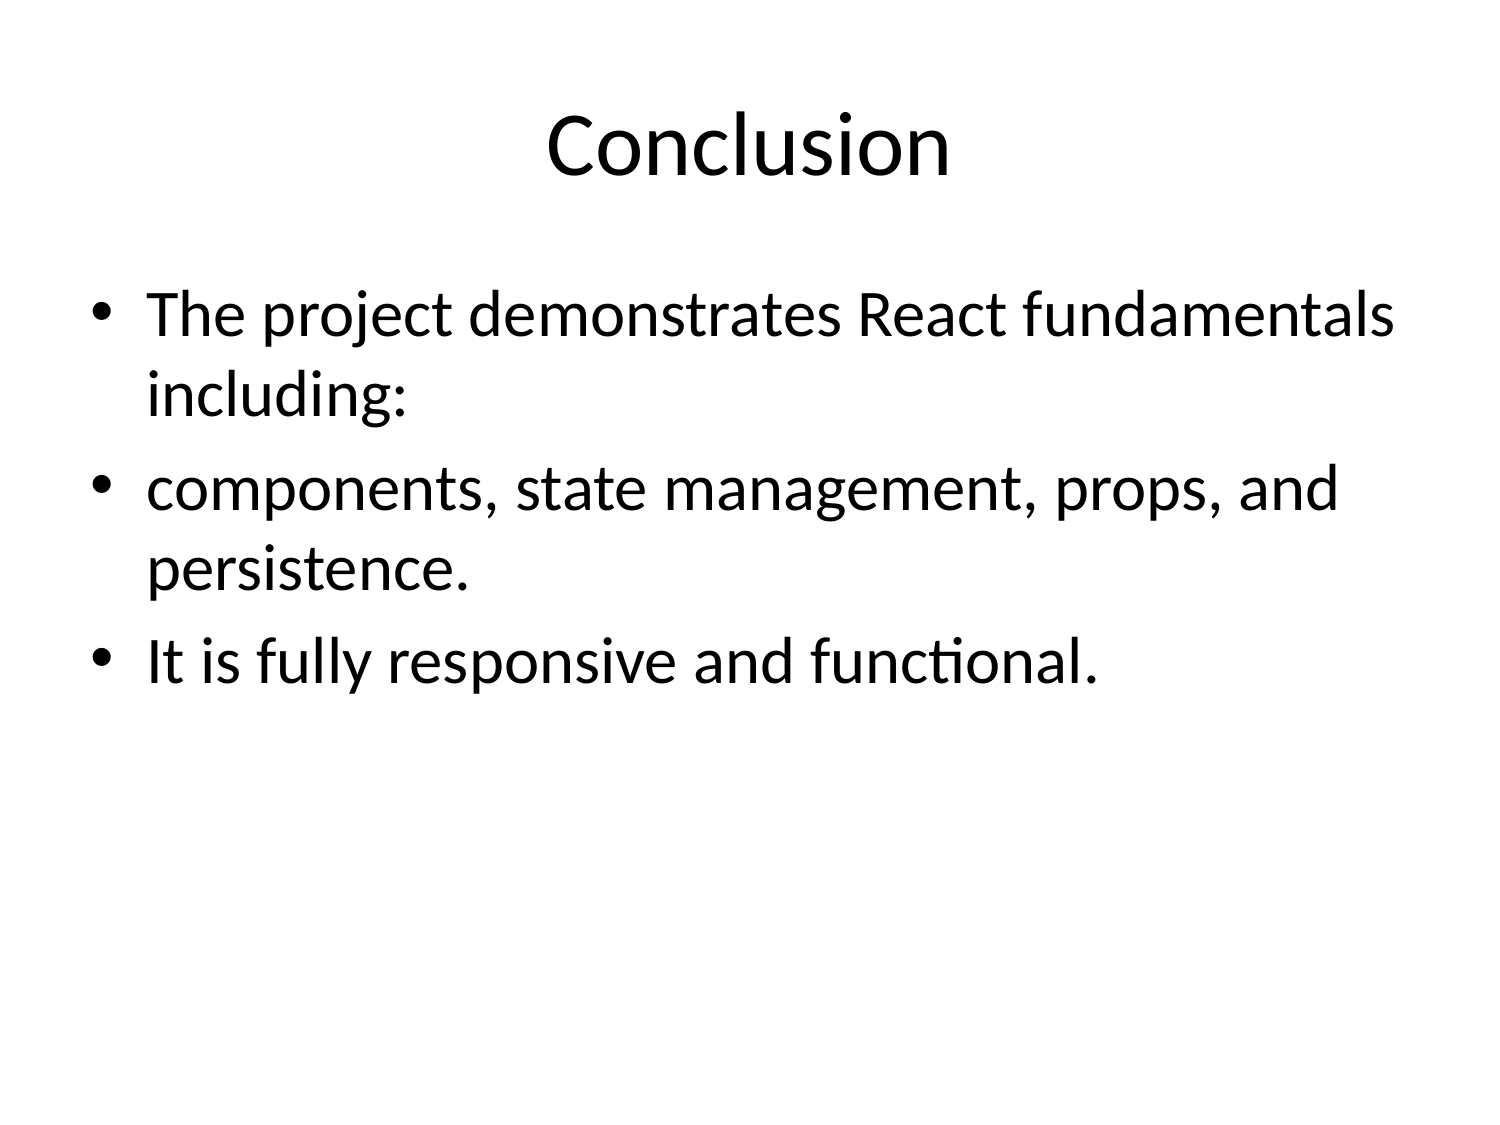

# Conclusion
The project demonstrates React fundamentals including:
components, state management, props, and persistence.
It is fully responsive and functional.